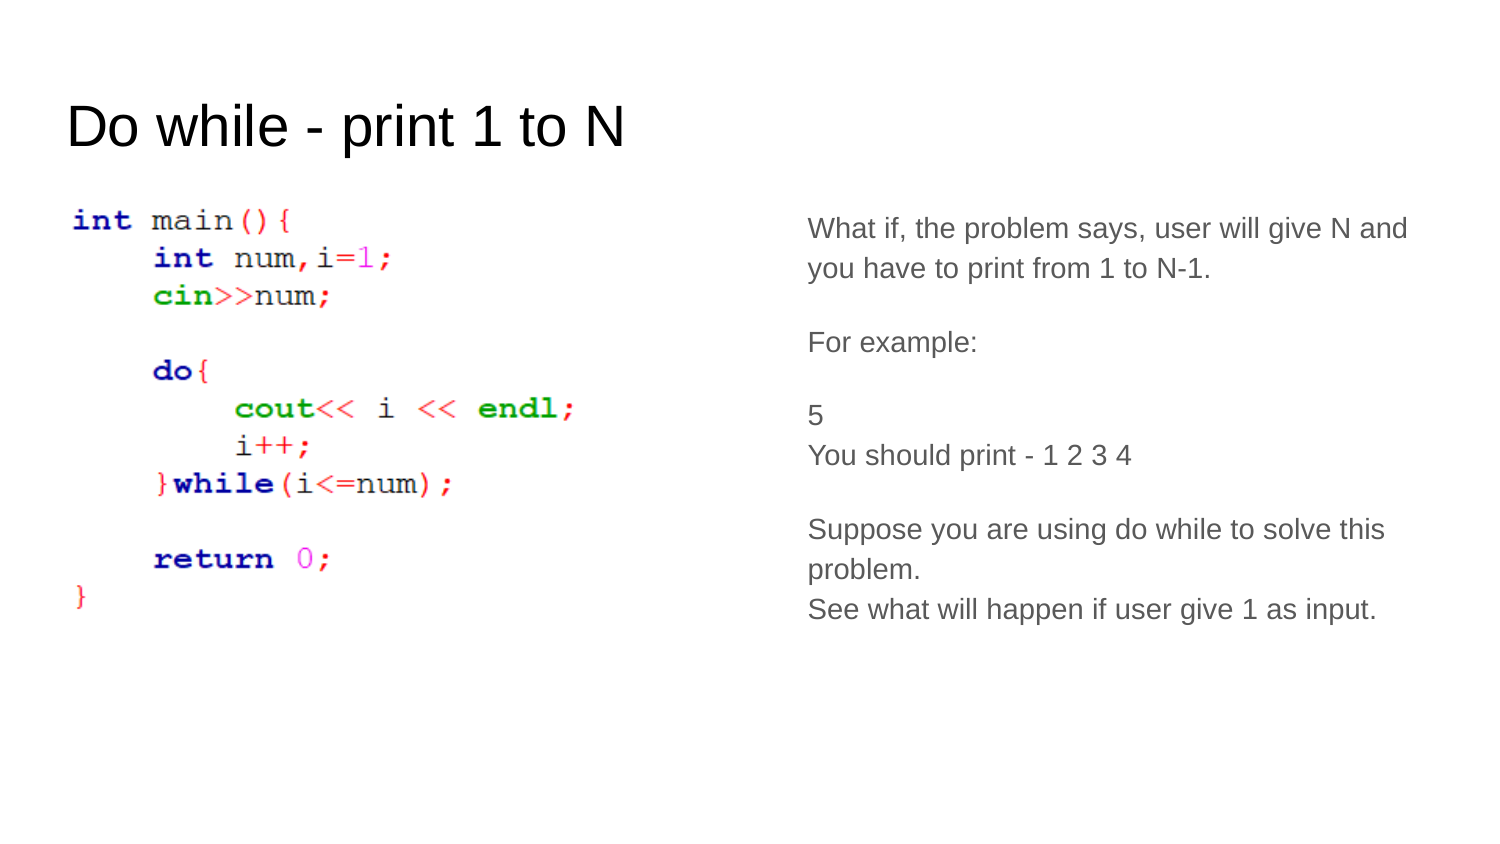

# Do while - print 1 to N
What if, the problem says, user will give N and you have to print from 1 to N-1.
For example:
5
You should print - 1 2 3 4
Suppose you are using do while to solve this problem.
See what will happen if user give 1 as input.